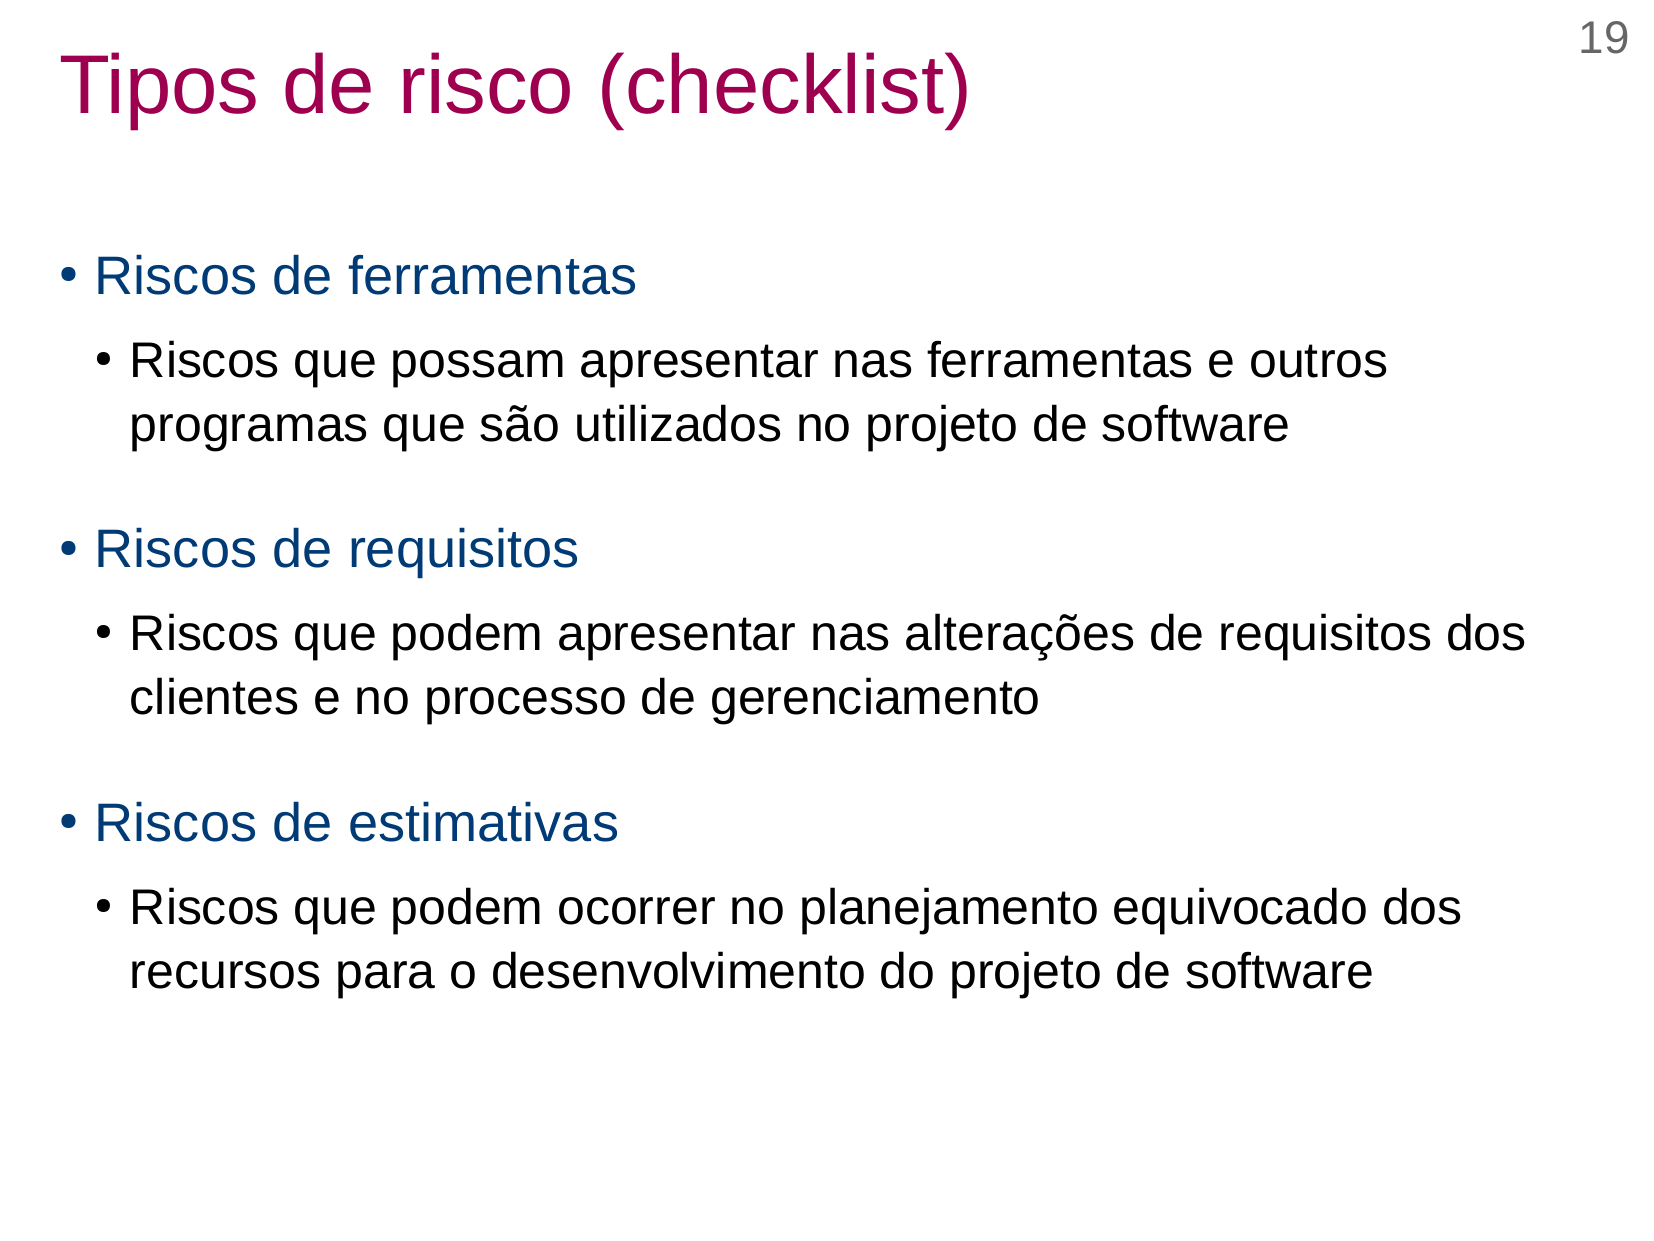

19
# Tipos de risco (checklist)
Riscos de ferramentas
Riscos que possam apresentar nas ferramentas e outros programas que são utilizados no projeto de software
Riscos de requisitos
Riscos que podem apresentar nas alterações de requisitos dos clientes e no processo de gerenciamento
Riscos de estimativas
Riscos que podem ocorrer no planejamento equivocado dos recursos para o desenvolvimento do projeto de software